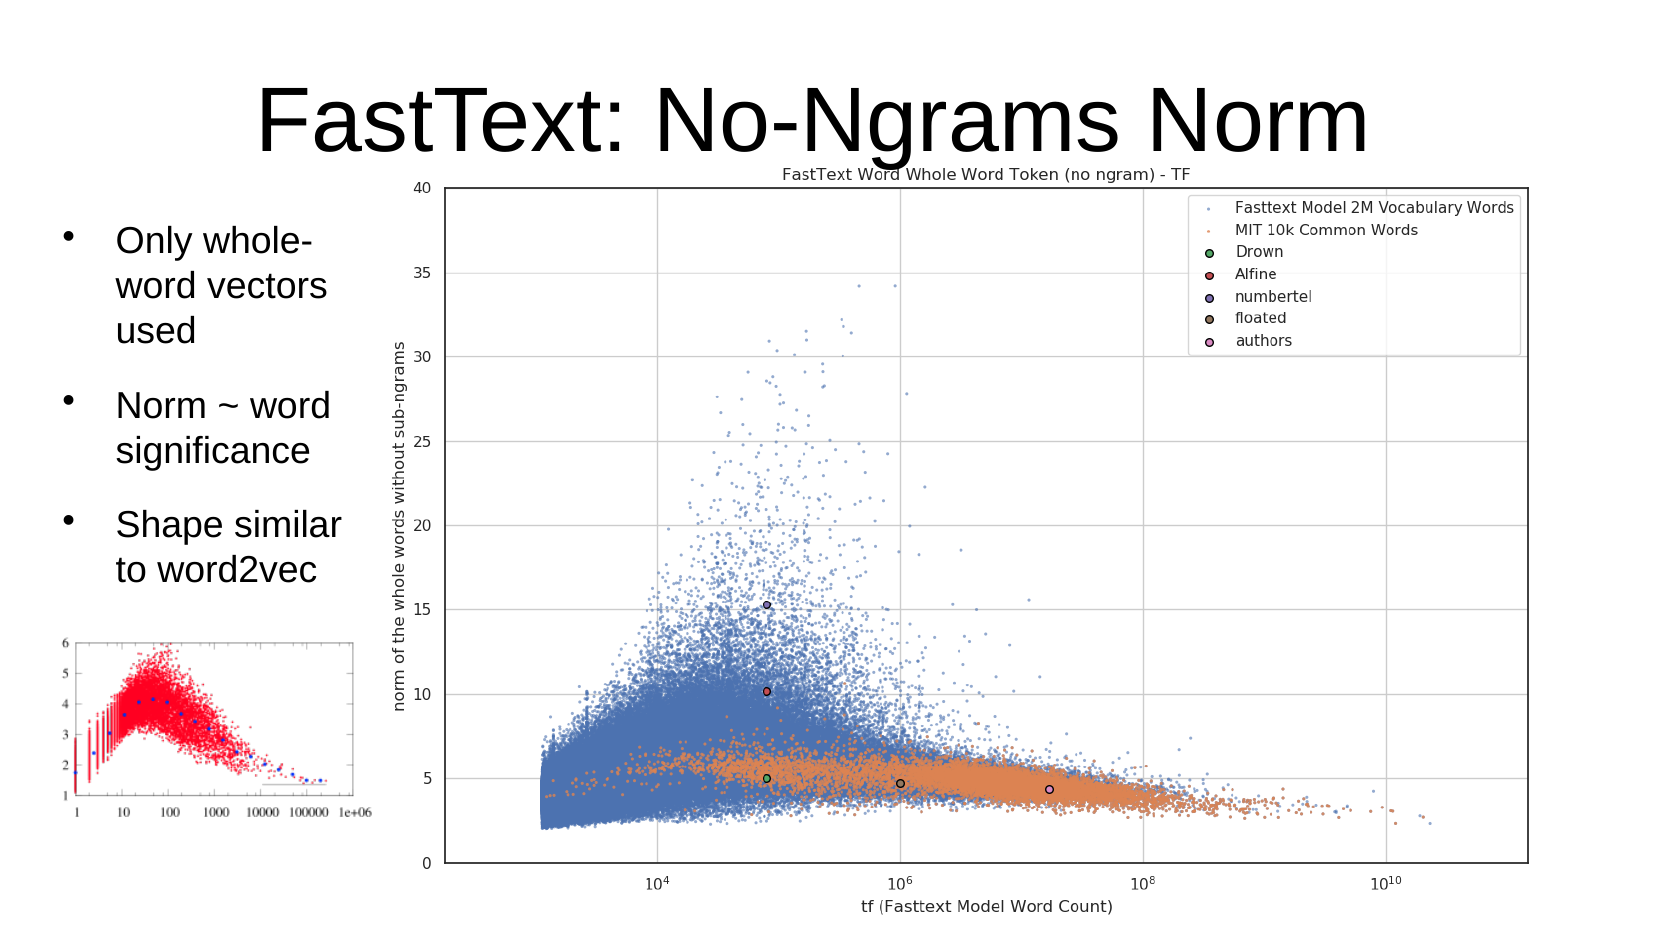

FastText: No-Ngrams Norm
Only whole-word vectors used
Norm ~ word significance
Shape similar to word2vec